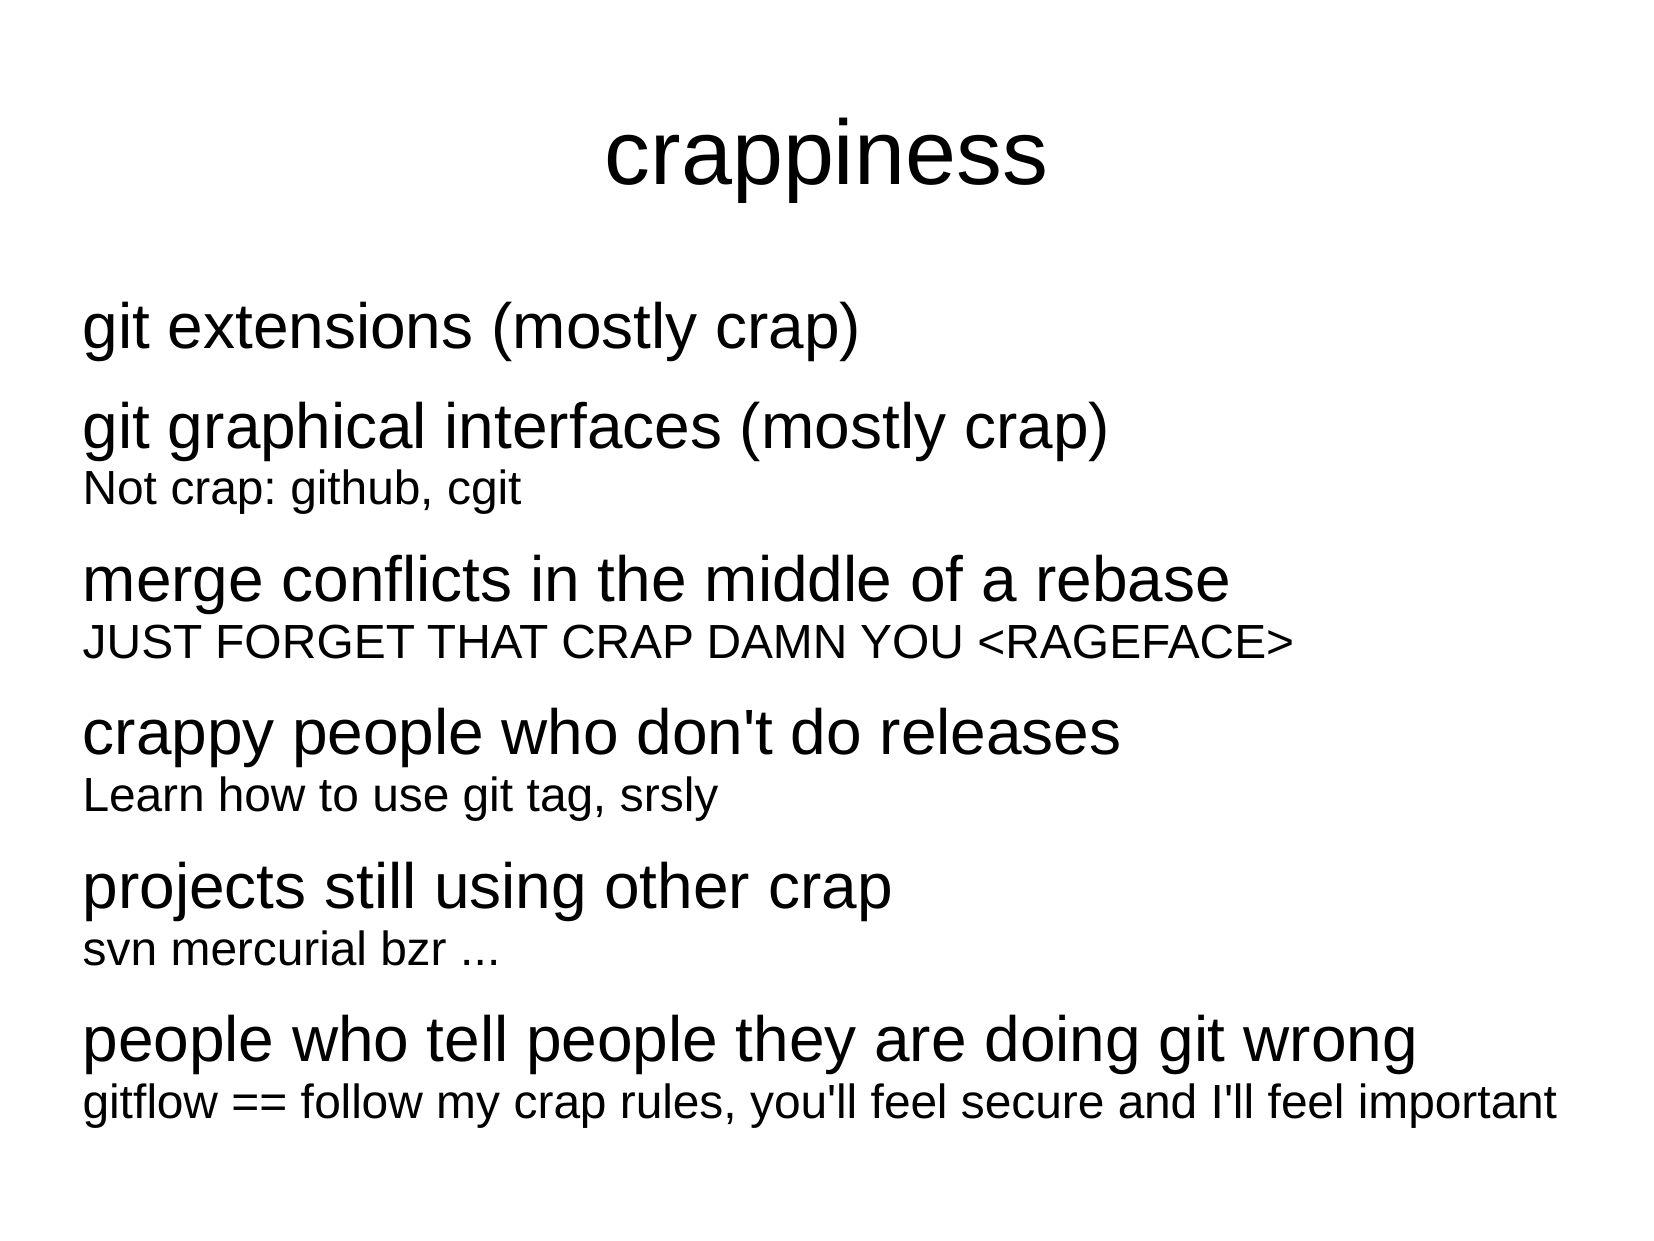

# crappiness
git extensions (mostly crap)
git graphical interfaces (mostly crap)
Not crap: github, cgit
merge conflicts in the middle of a rebase
JUST FORGET THAT CRAP DAMN YOU <RAGEFACE>
crappy people who don't do releases
Learn how to use git tag, srsly
projects still using other crap
svn mercurial bzr ...
people who tell people they are doing git wrong
gitflow == follow my crap rules, you'll feel secure and I'll feel important